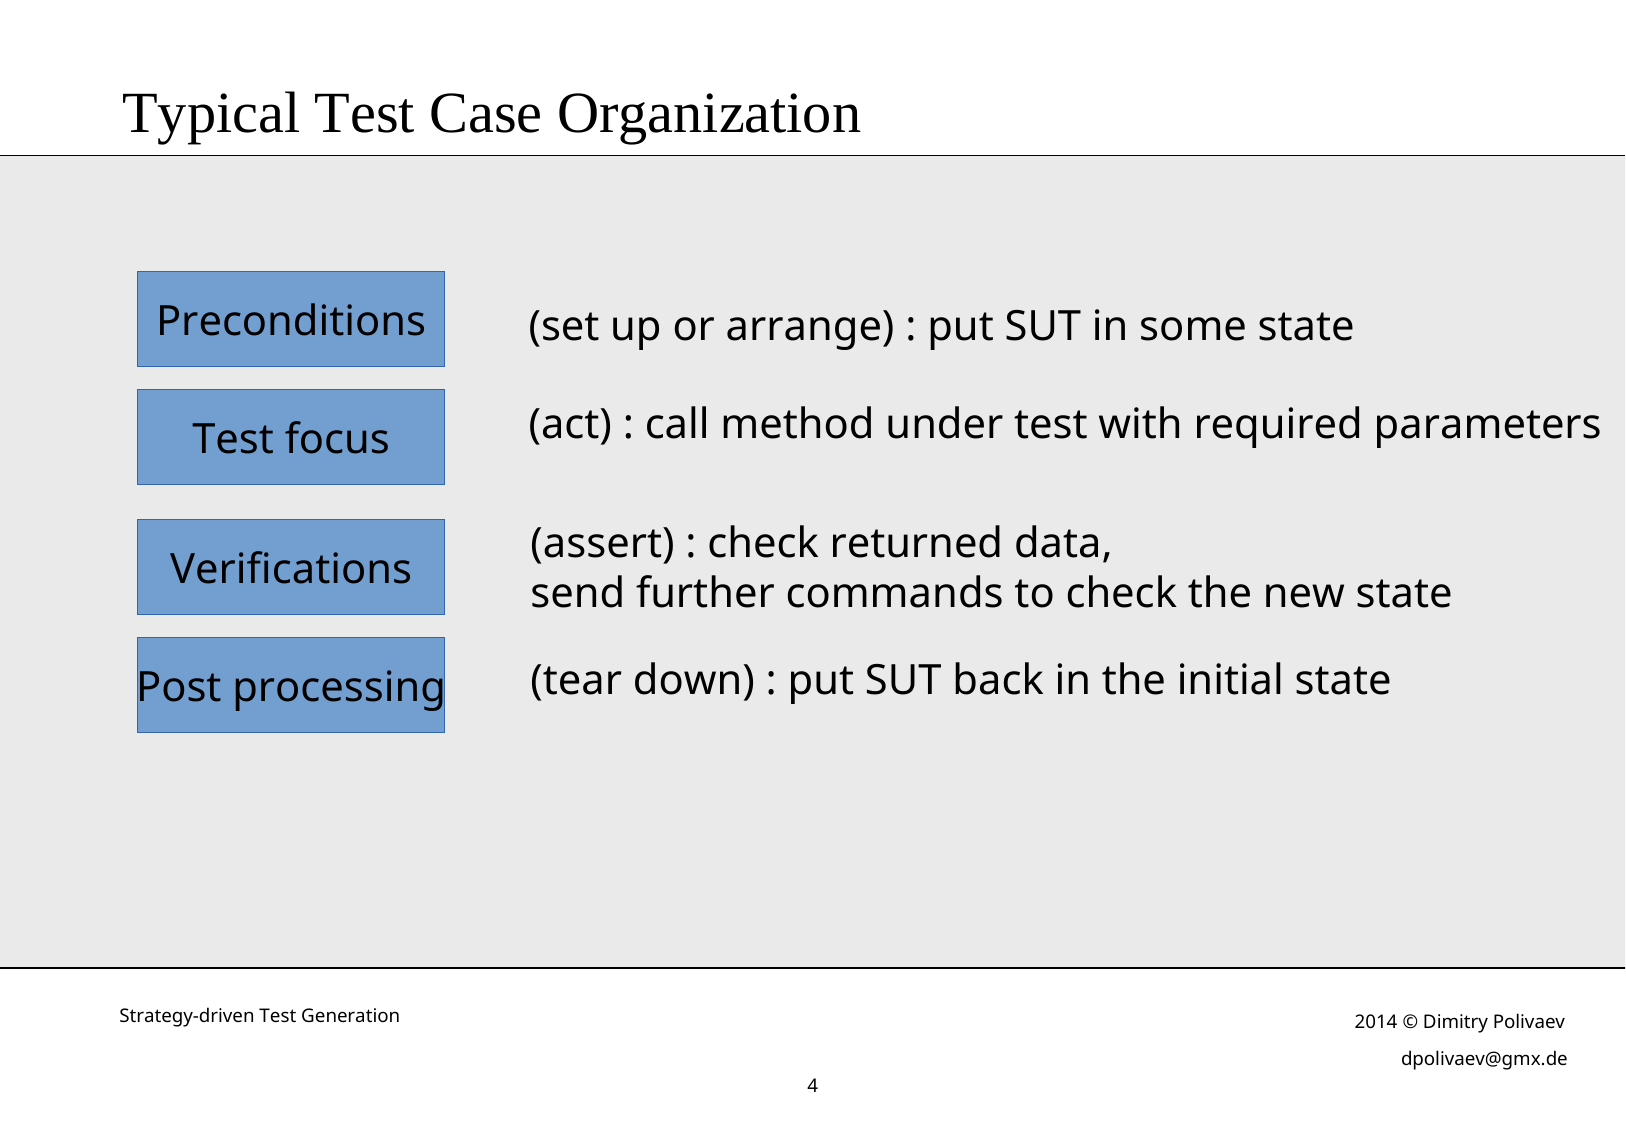

# Typical Test Case Organization
Preconditions
(set up or arrange) : put SUT in some state
Test focus
(act) : call method under test with required parameters
(assert) : check returned data,
send further commands to check the new state
Verifications
Post processing
(tear down) : put SUT back in the initial state